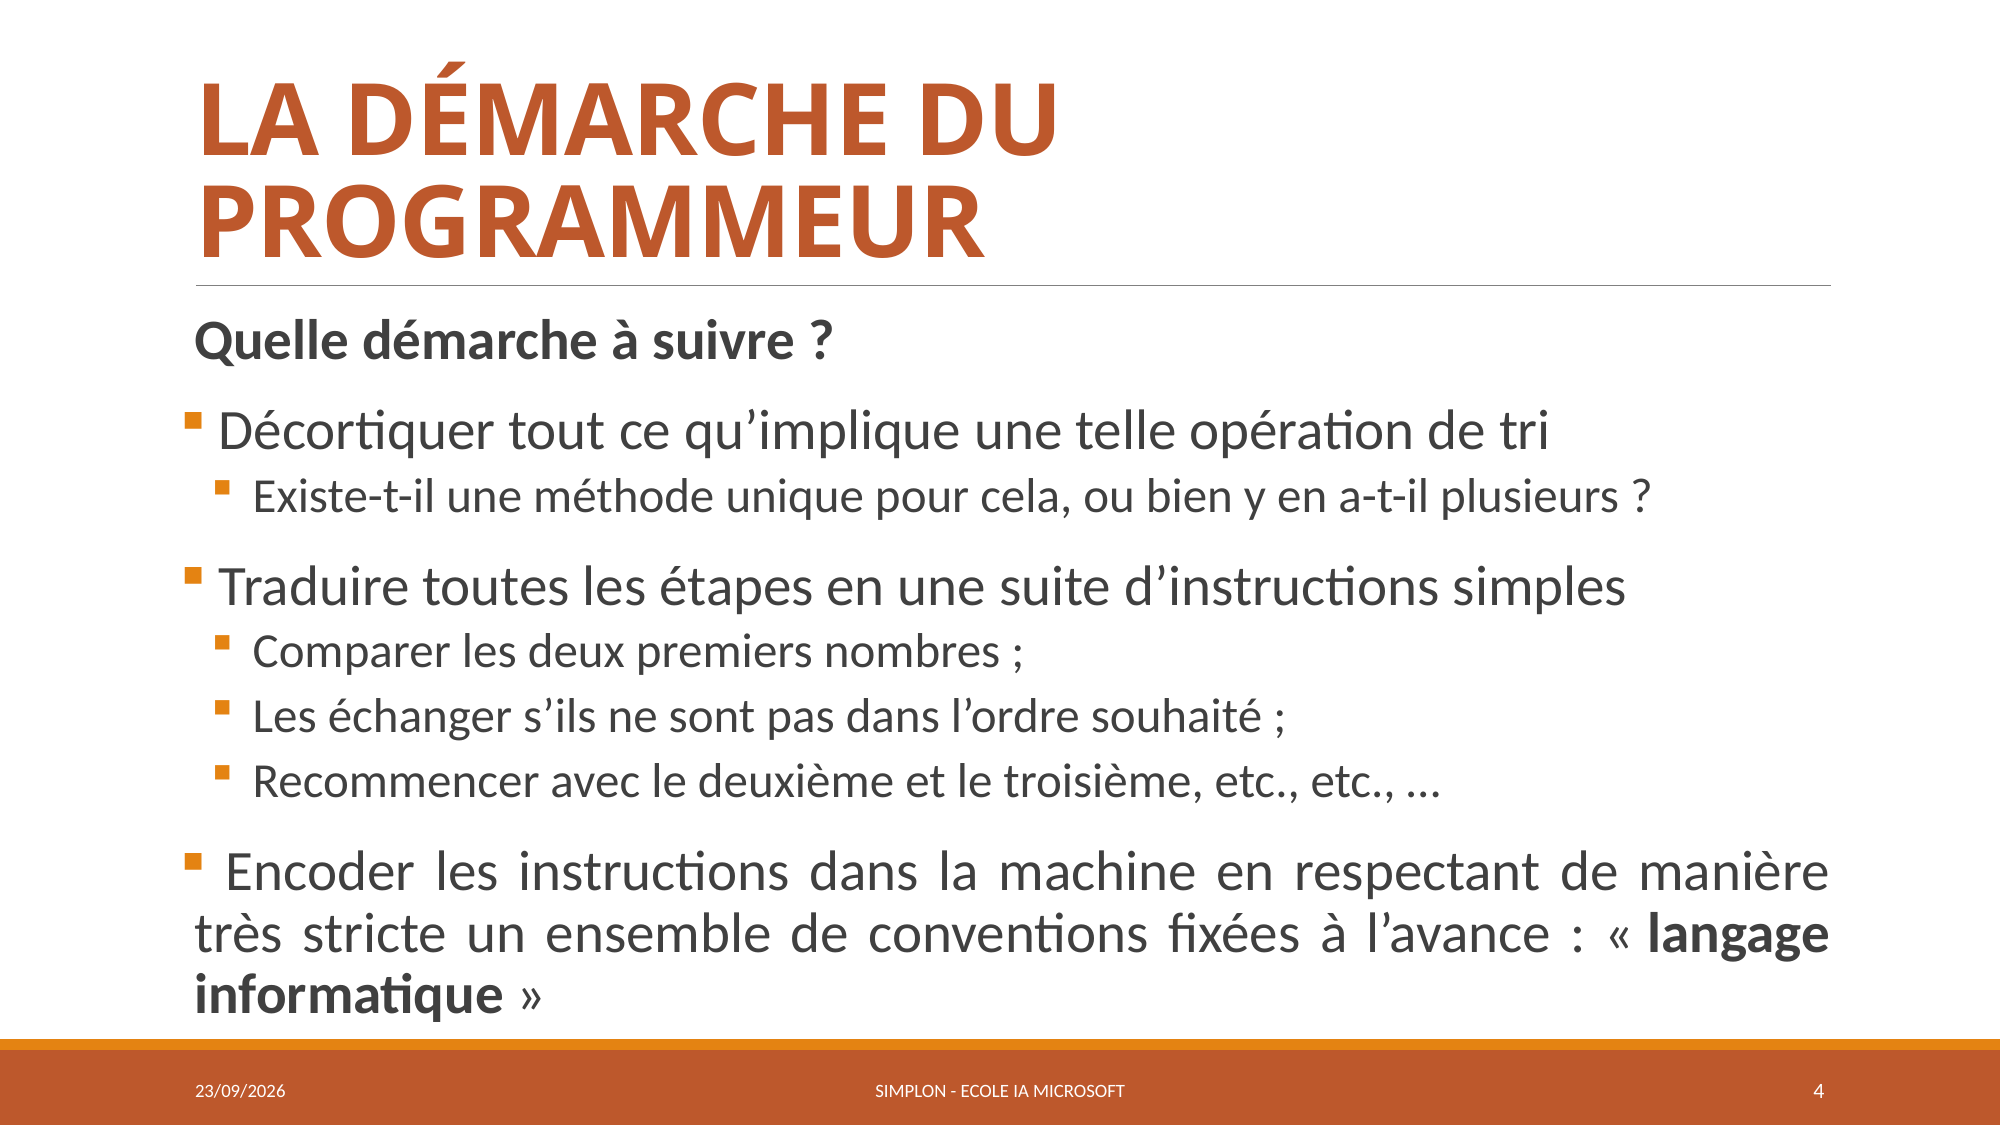

# LA DÉMARCHE DU PROGRAMMEUR
Quelle démarche à suivre ?
 Décortiquer tout ce qu’implique une telle opération de tri
 Existe-t-il une méthode unique pour cela, ou bien y en a-t-il plusieurs ?
 Traduire toutes les étapes en une suite d’instructions simples
 Comparer les deux premiers nombres ;
 Les échanger s’ils ne sont pas dans l’ordre souhaité ;
 Recommencer avec le deuxième et le troisième, etc., etc., …
 Encoder les instructions dans la machine en respectant de manière très stricte un ensemble de conventions fixées à l’avance : « langage informatique »
Simplon - Ecole IA Microsoft